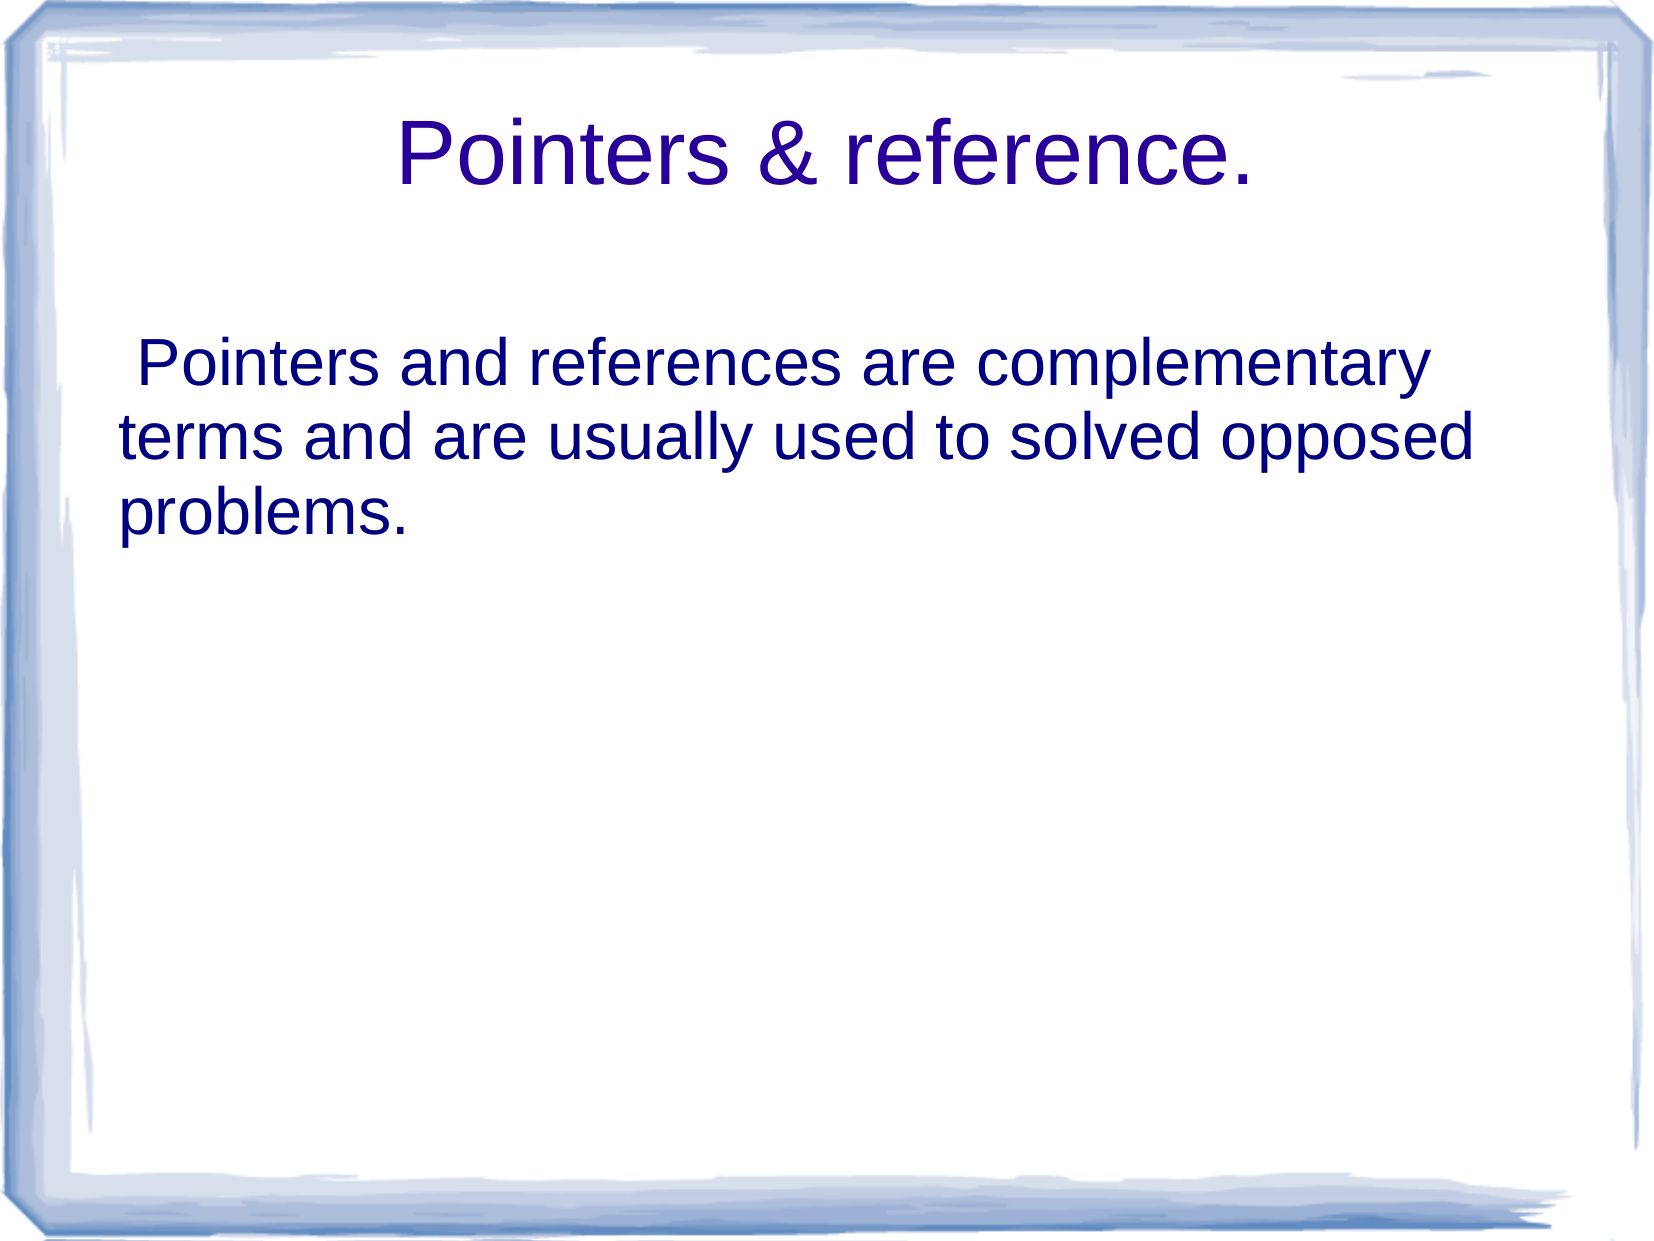

# Pointers & reference.
 Pointers and references are complementary terms and are usually used to solved opposed problems.